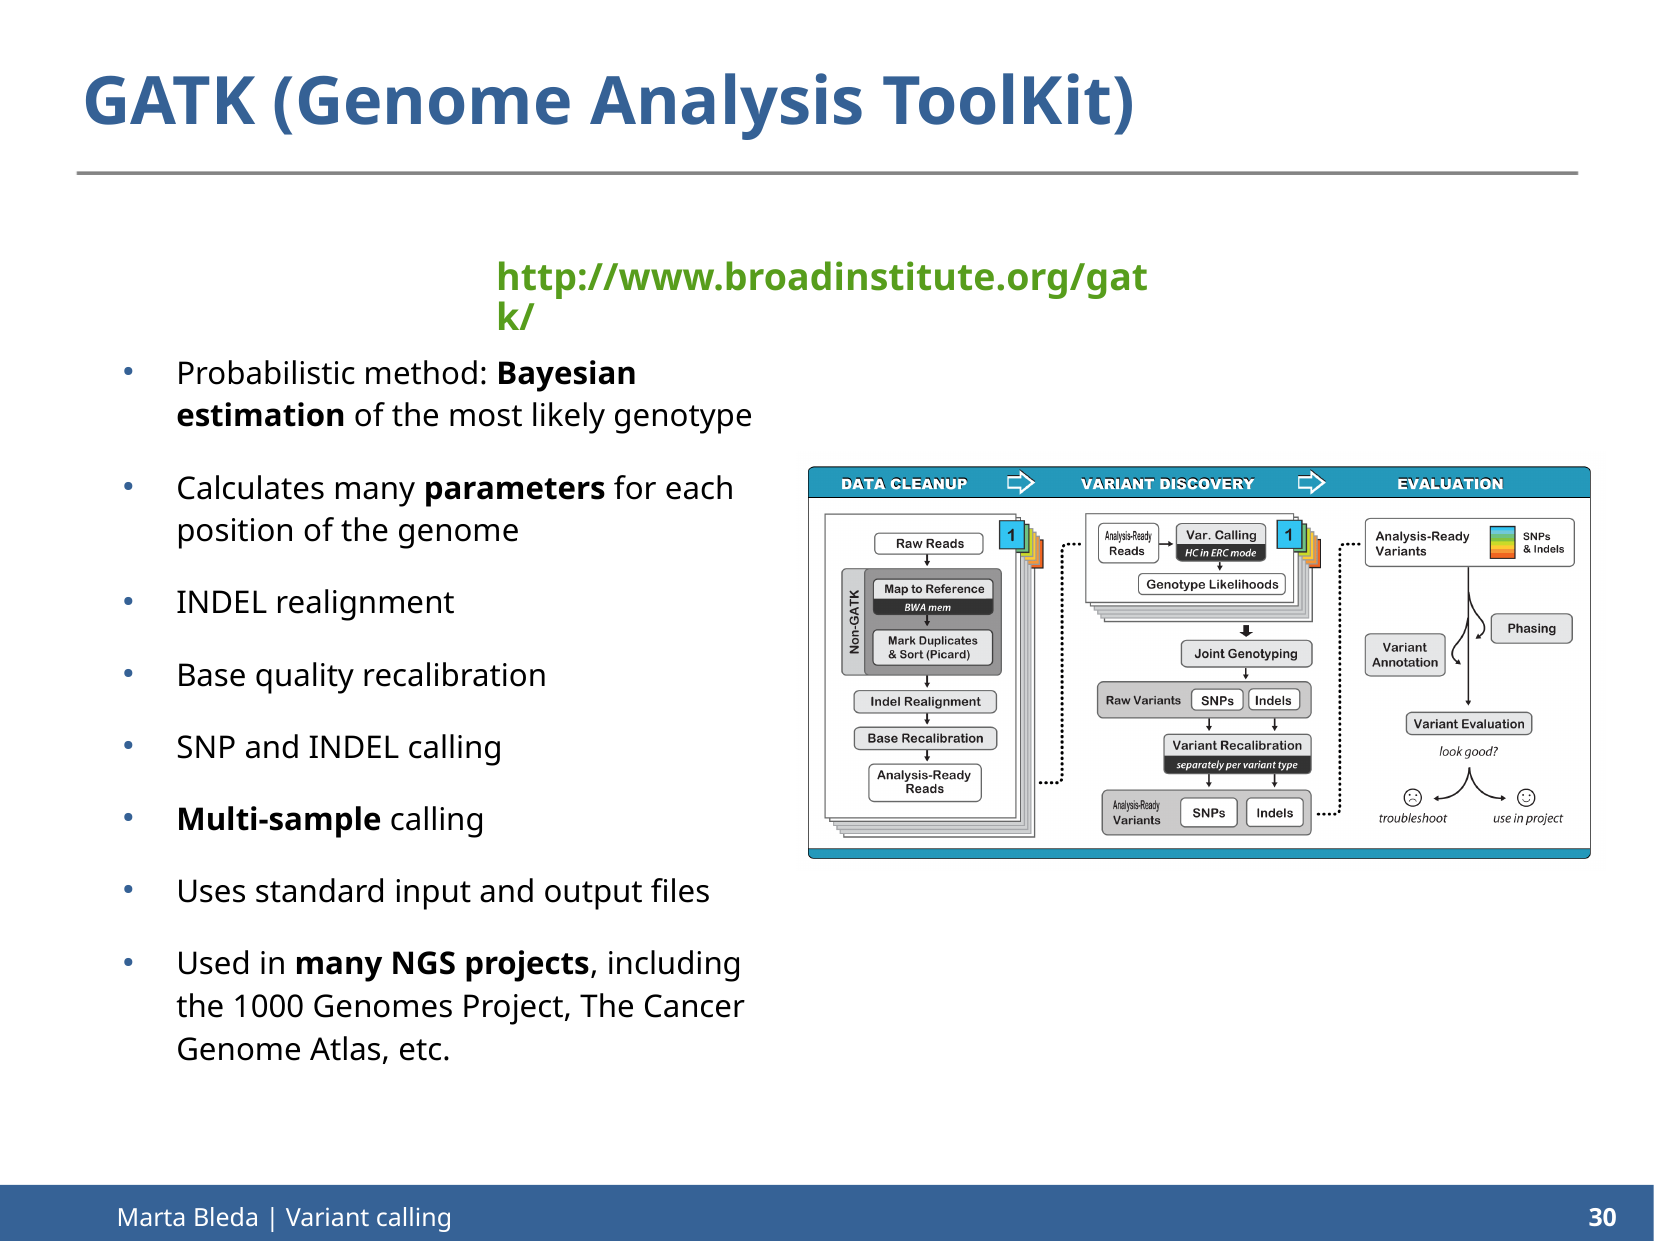

GATK (Genome Analysis ToolKit)
http://www.broadinstitute.org/gatk/
# Probabilistic method: Bayesian estimation of the most likely genotype
Calculates many parameters for each position of the genome
INDEL realignment
Base quality recalibration
SNP and INDEL calling
Multi-sample calling
Uses standard input and output files
Used in many NGS projects, including the 1000 Genomes Project, The Cancer Genome Atlas, etc.
Marta Bleda | Variant calling
30